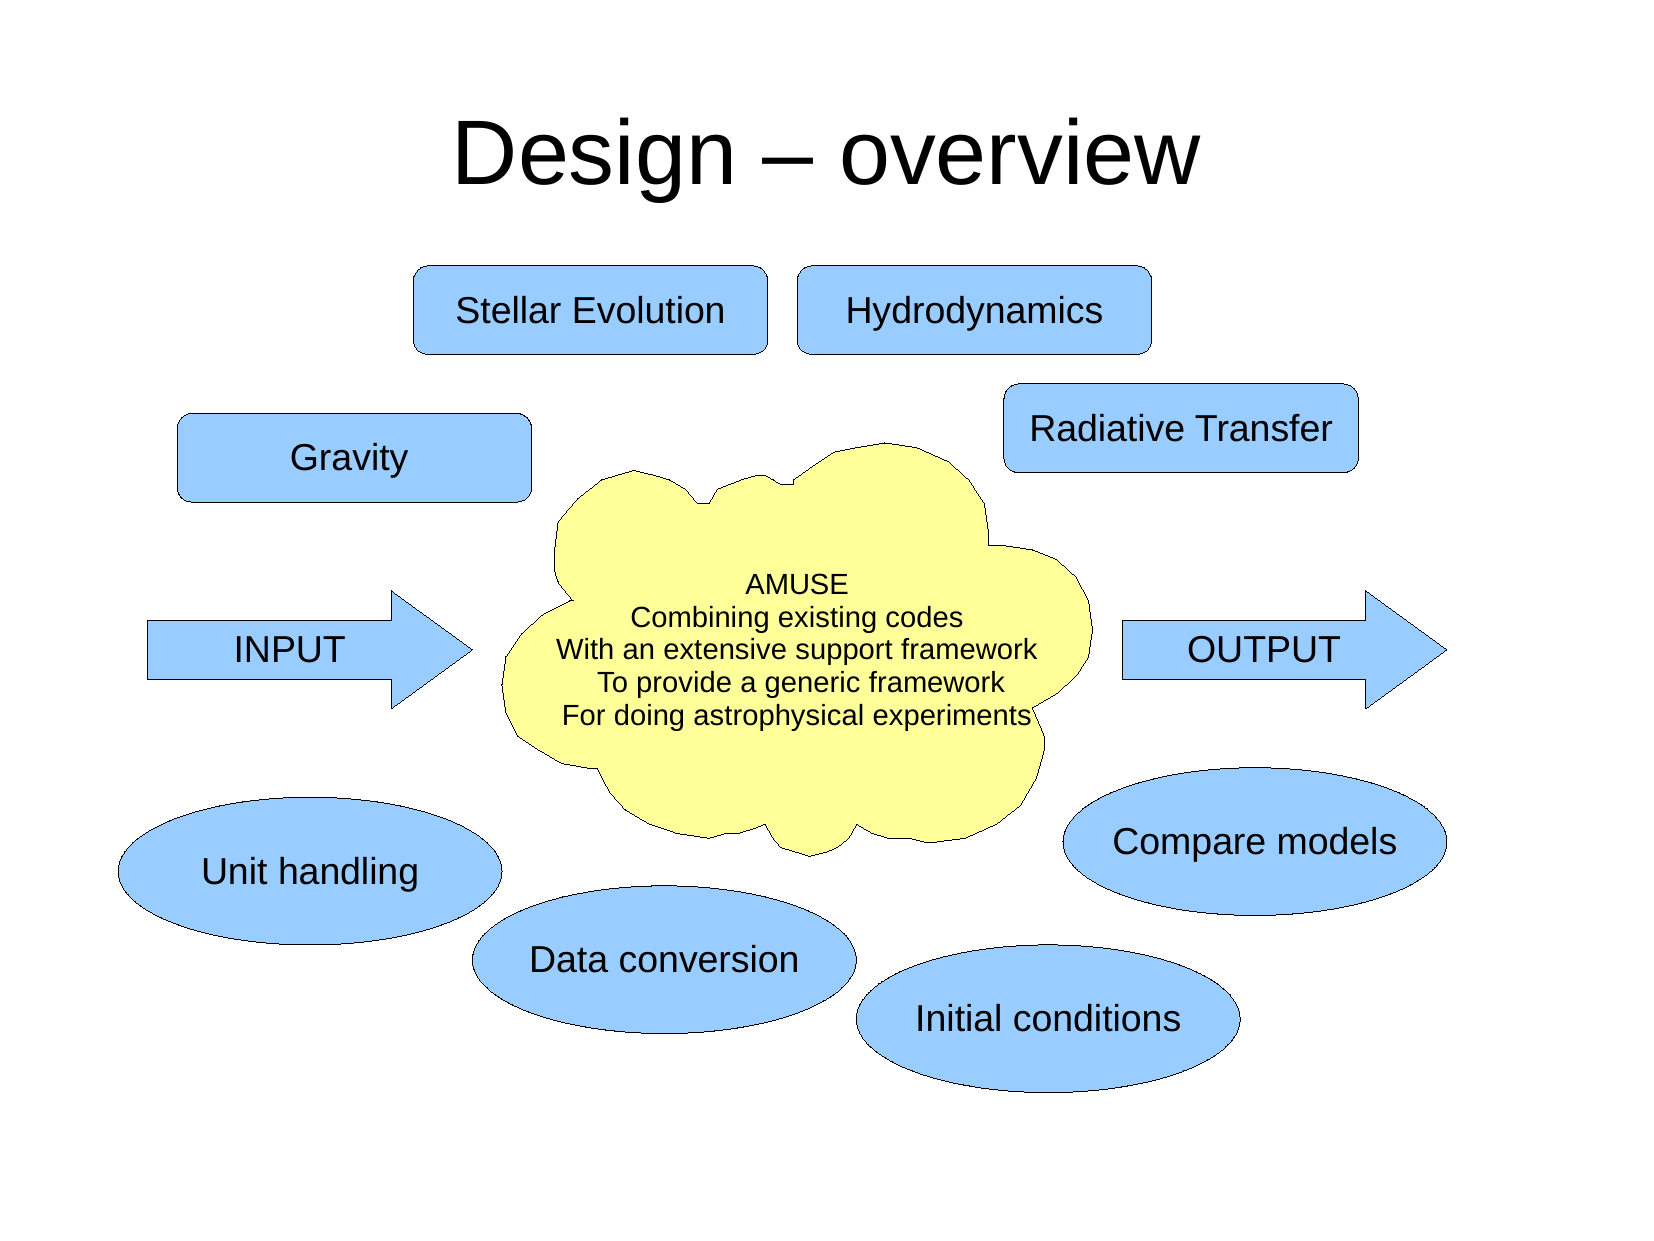

# Design – overview
Stellar Evolution
Hydrodynamics
Radiative Transfer
Gravity
AMUSE
Combining existing codes
With an extensive support framework
 To provide a generic framework
For doing astrophysical experiments
INPUT
OUTPUT
Compare models
Unit handling
Data conversion
Initial conditions